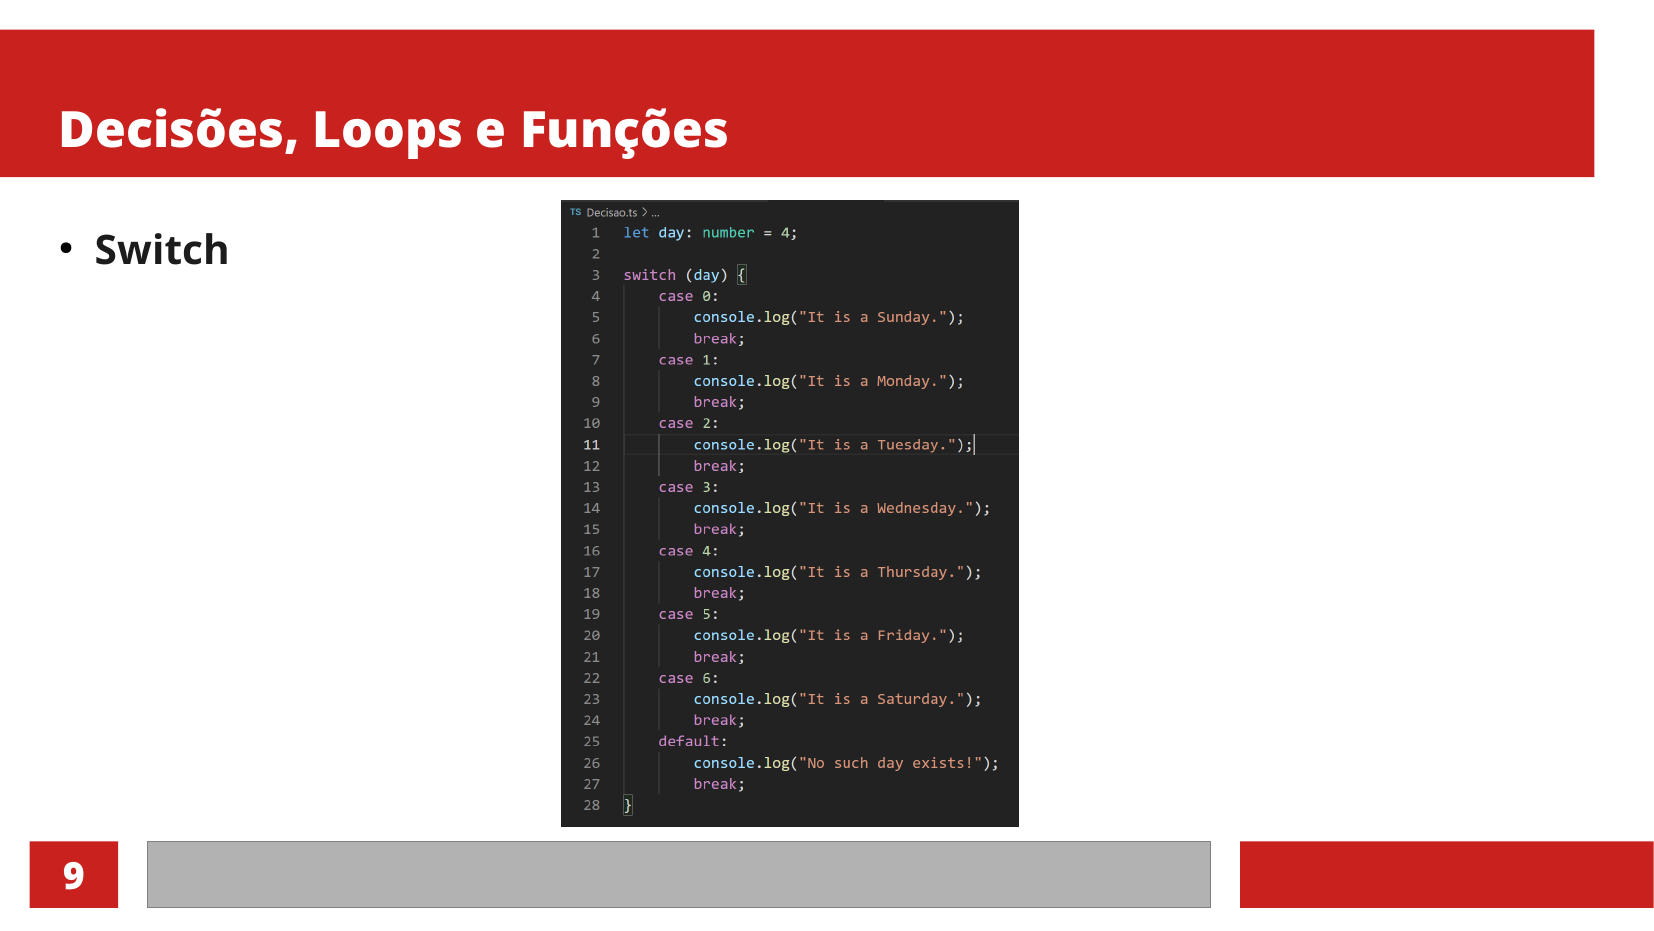

# Decisões, Loops e Funções
Switch
9